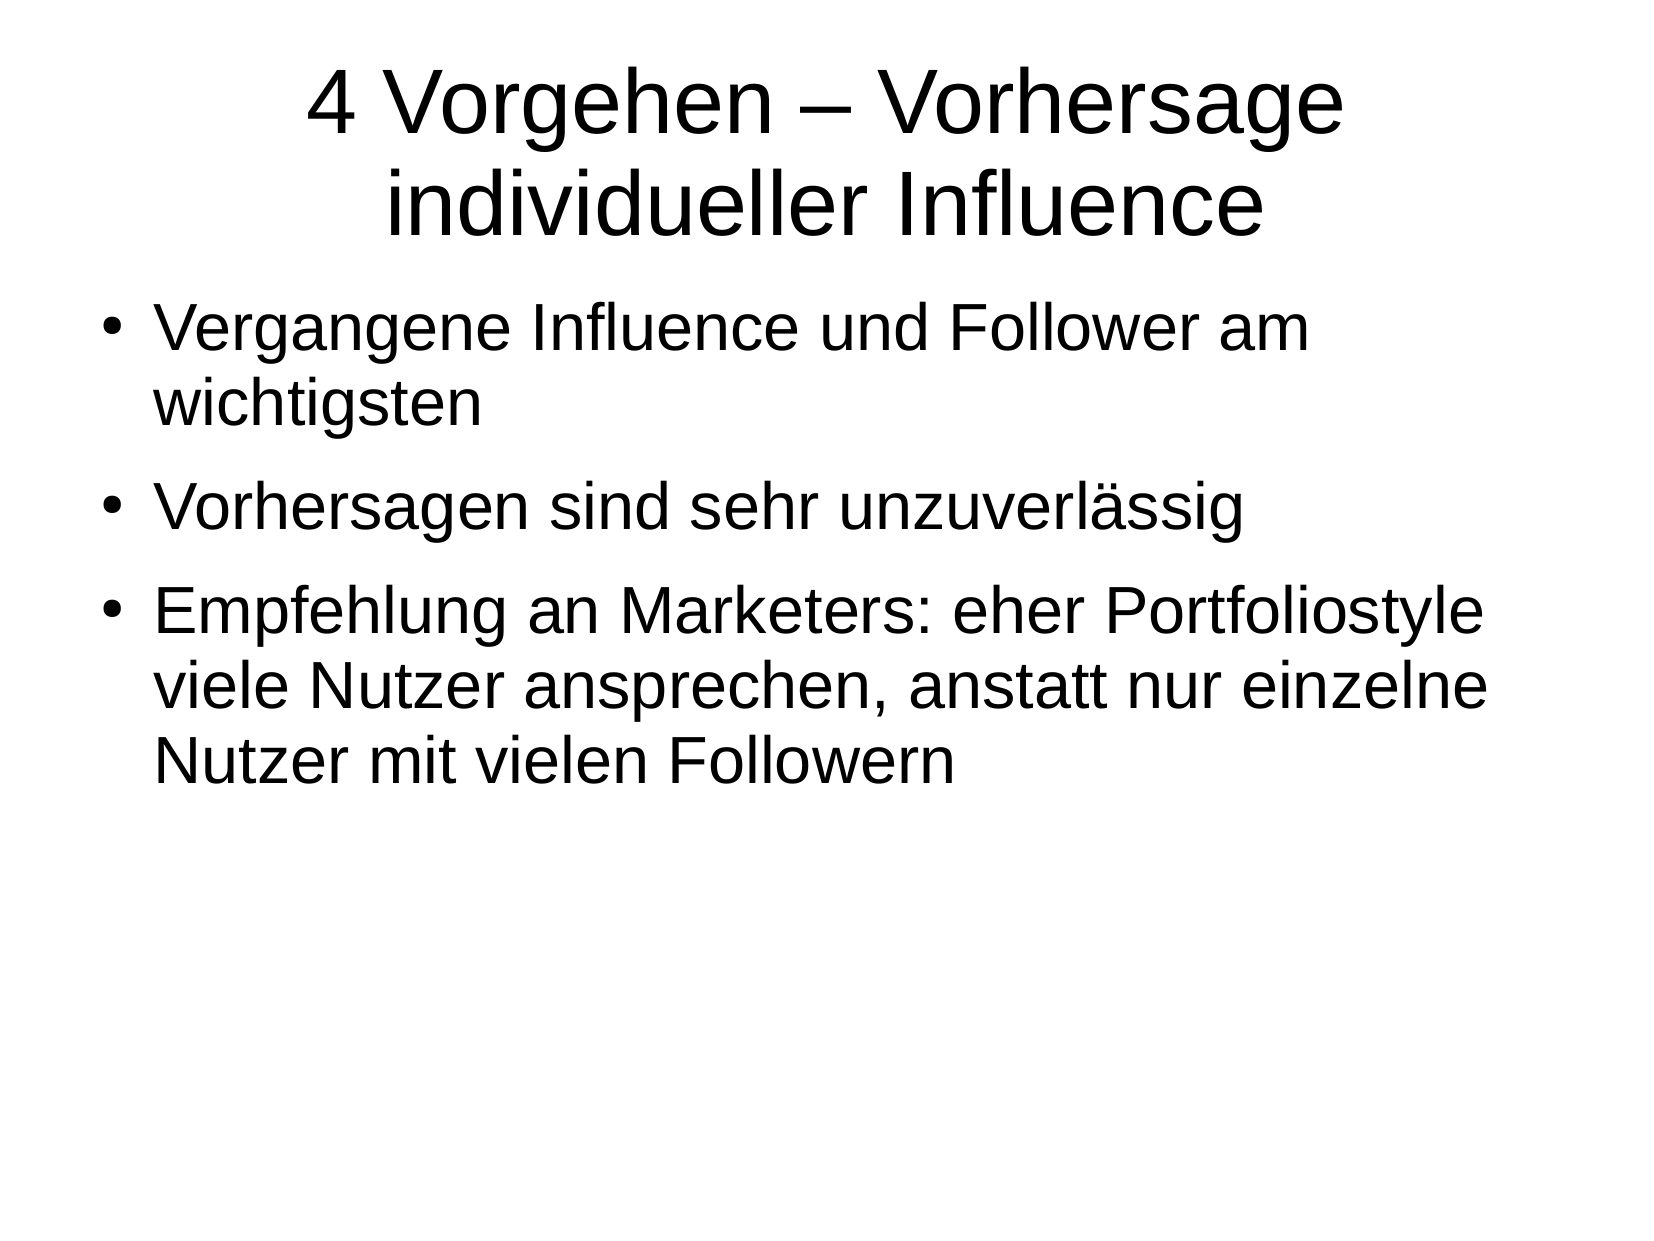

# 4 Vorgehen – Vorhersage individueller Influence
Vergangene Influence und Follower am wichtigsten
Vorhersagen sind sehr unzuverlässig
Empfehlung an Marketers: eher Portfoliostyle viele Nutzer ansprechen, anstatt nur einzelne Nutzer mit vielen Followern